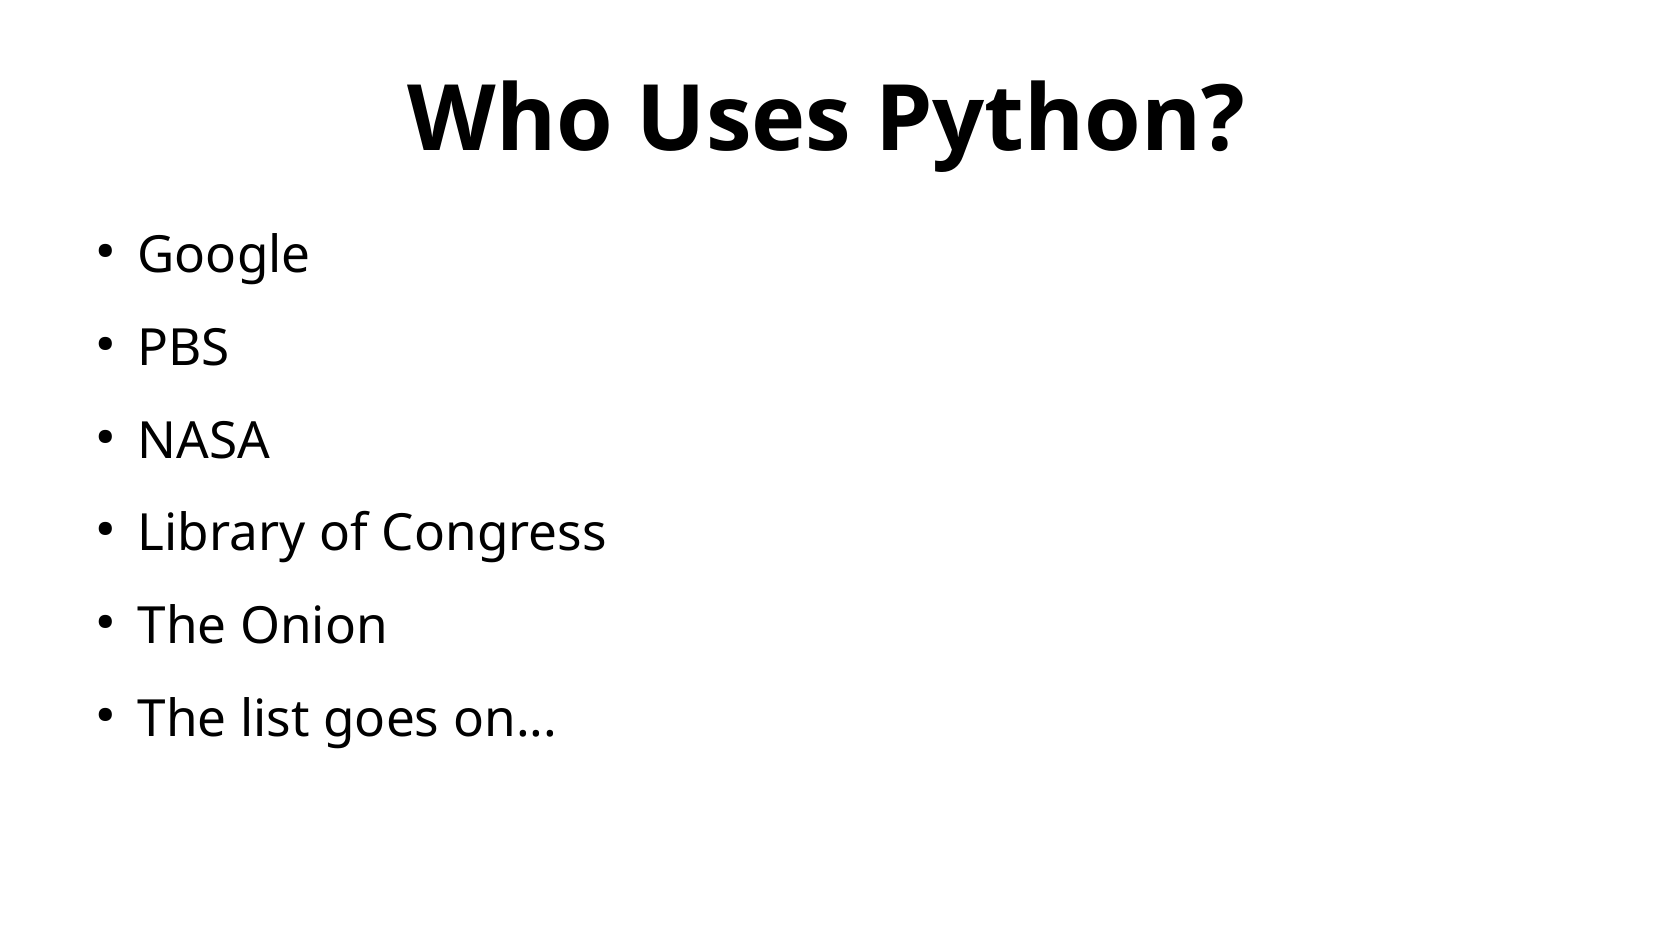

# Who Uses Python?
Google
PBS
NASA
Library of Congress
The Onion
The list goes on...